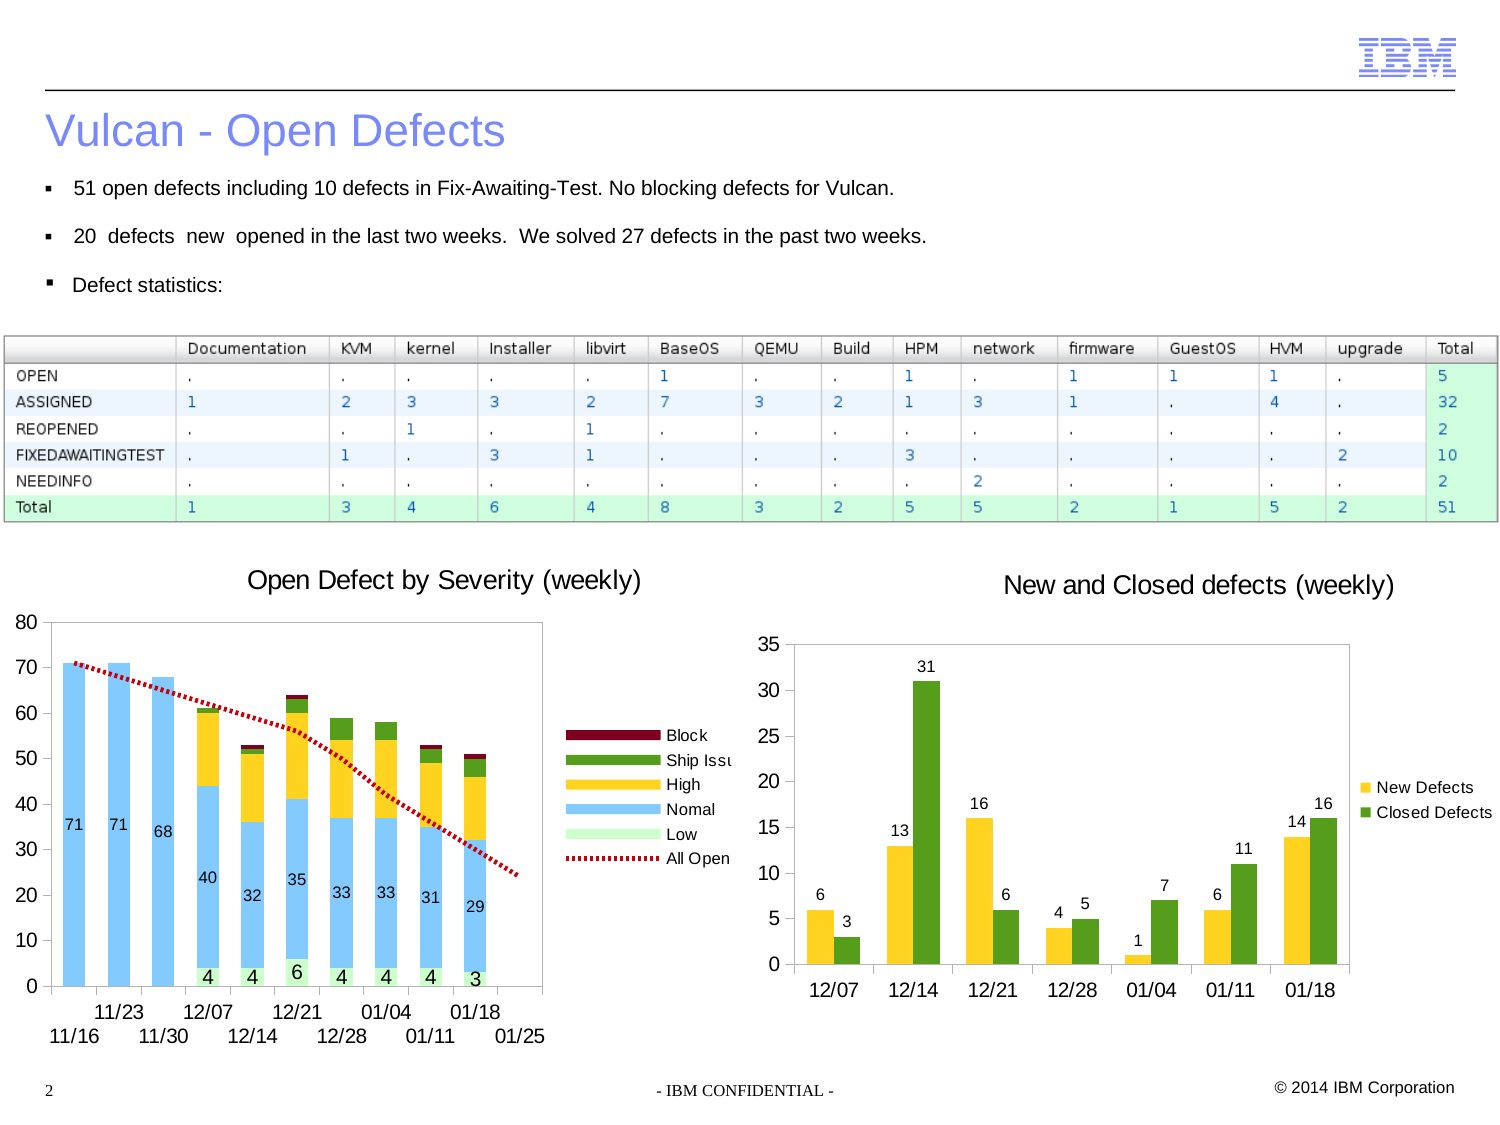

# Vulcan - Open Defects
51 open defects including 10 defects in Fix-Awaiting-Test. No blocking defects for Vulcan.
20 defects new opened in the last two weeks. We solved 27 defects in the past two weeks.
Defect statistics:
### Chart: Open Defect by Severity (weekly)
| Category | Low | Nomal | High | Ship Issue | Block | All Open |
|---|---|---|---|---|---|---|
| 11/16 | None | 71.0 | None | None | None | 71.0 |
| 11/23 | None | 71.0 | None | None | None | 68.0 |
| 11/30 | None | 68.0 | None | None | None | 65.0 |
| 12/07 | 4.0 | 40.0 | 16.0 | 1.0 | 0.0 | 62.0 |
| 12/14 | 4.0 | 32.0 | 15.0 | 1.0 | 1.0 | 59.0 |
| 12/21 | 6.0 | 35.0 | 19.0 | 3.0 | 1.0 | 56.0 |
| 12/28 | 4.0 | 33.0 | 17.0 | 5.0 | 0.0 | 50.0 |
| 01/04 | 4.0 | 33.0 | 17.0 | 4.0 | 0.0 | 42.0 |
| 01/11 | 4.0 | 31.0 | 14.0 | 3.0 | 1.0 | 36.0 |
| 01/18 | 3.0 | 29.0 | 14.0 | 4.0 | 1.0 | 30.0 |
| 01/25 | None | None | None | None | None | 24.0 |
### Chart: New and Closed defects (weekly)
| Category | New Defects | Closed Defects |
|---|---|---|
| 12/07 | 6.0 | 3.0 |
| 12/14 | 13.0 | 31.0 |
| 12/21 | 16.0 | 6.0 |
| 12/28 | 4.0 | 5.0 |
| 01/04 | 1.0 | 7.0 |
| 01/11 | 6.0 | 11.0 |
| 01/18 | 14.0 | 16.0 |2